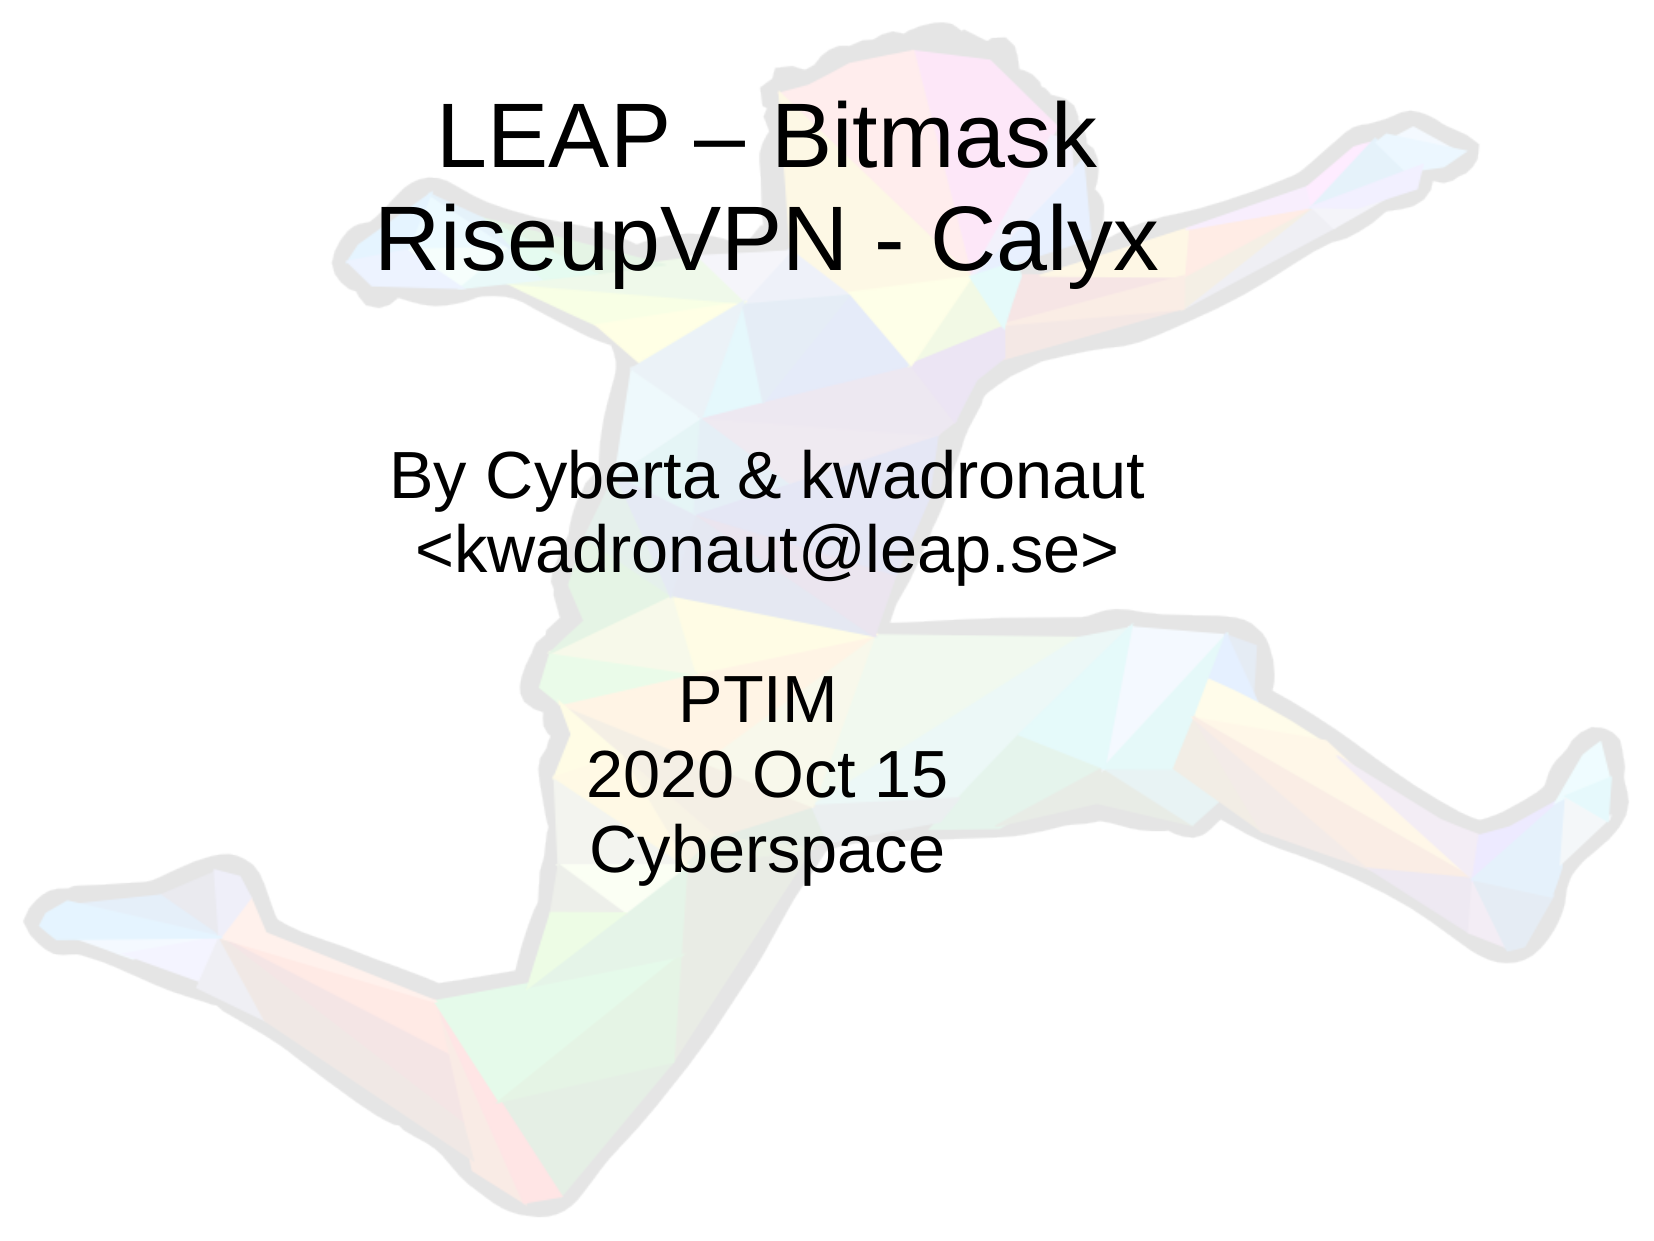

# LEAP – Bitmask RiseupVPN - Calyx
By Cyberta & kwadronaut
<kwadronaut@leap.se>
PTIM
2020 Oct 15
Cyberspace